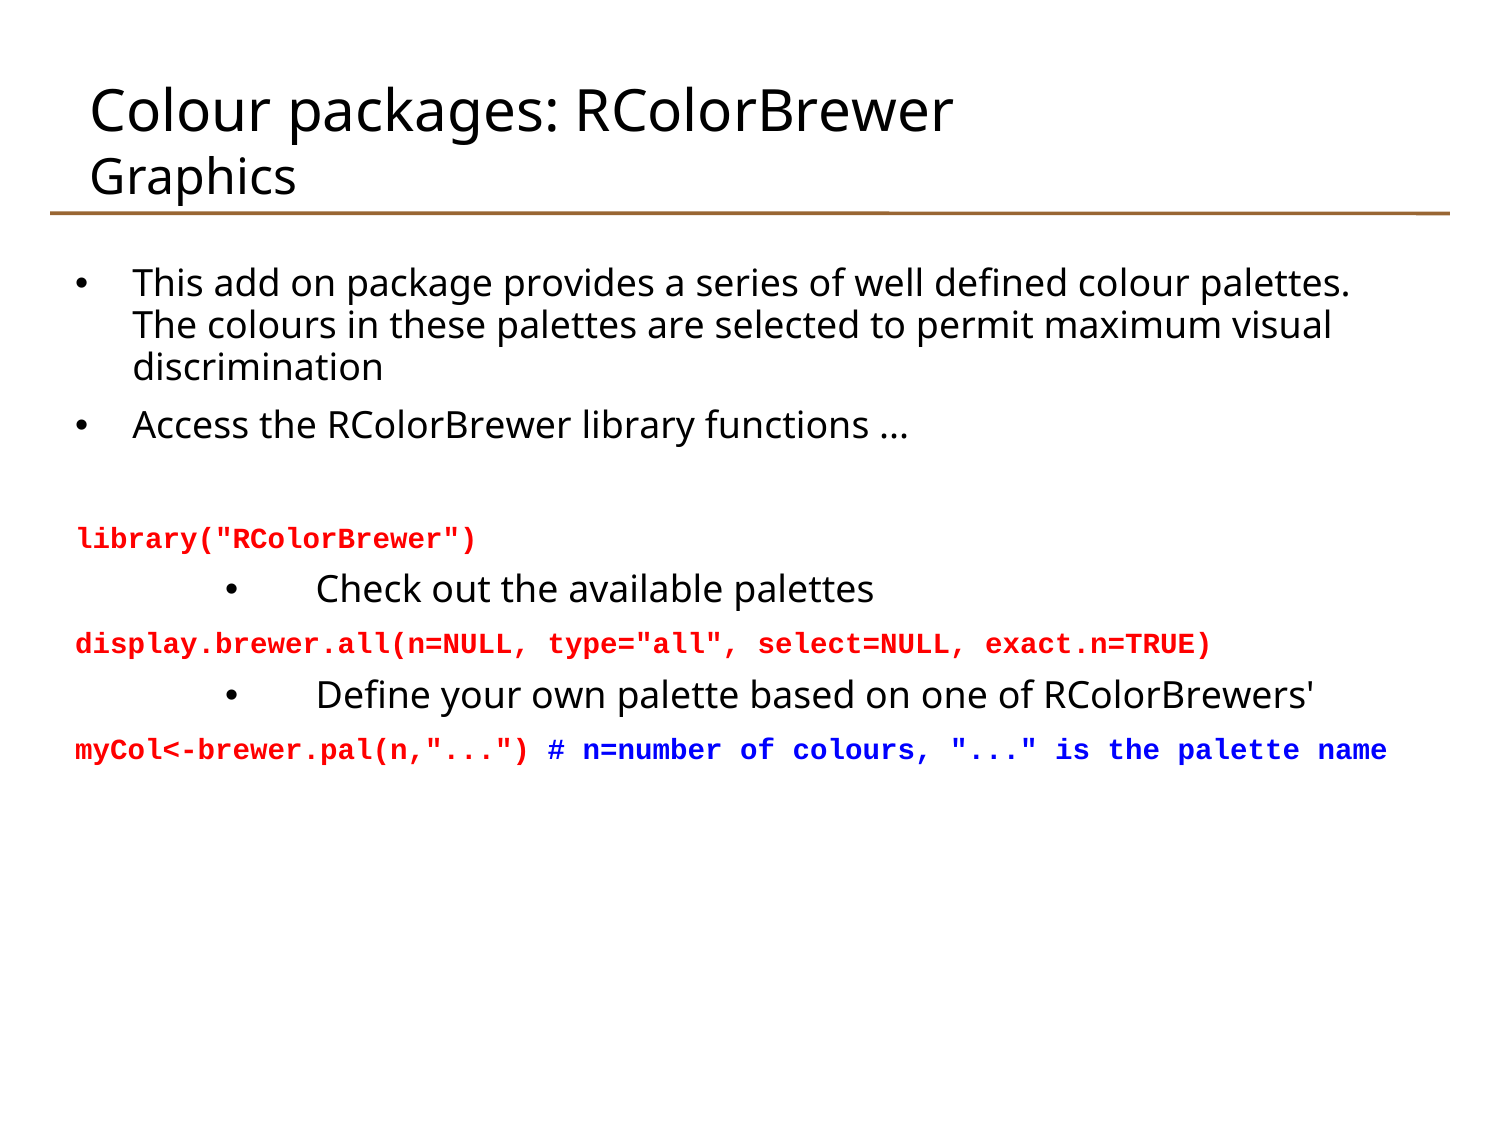

Colour packages: RColorBrewer
Graphics
This add on package provides a series of well defined colour palettes. The colours in these palettes are selected to permit maximum visual discrimination
Access the RColorBrewer library functions ...
library("RColorBrewer")
Check out the available palettes
display.brewer.all(n=NULL, type="all", select=NULL, exact.n=TRUE)
Define your own palette based on one of RColorBrewers'
myCol<-brewer.pal(n,"...") # n=number of colours, "..." is the palette name